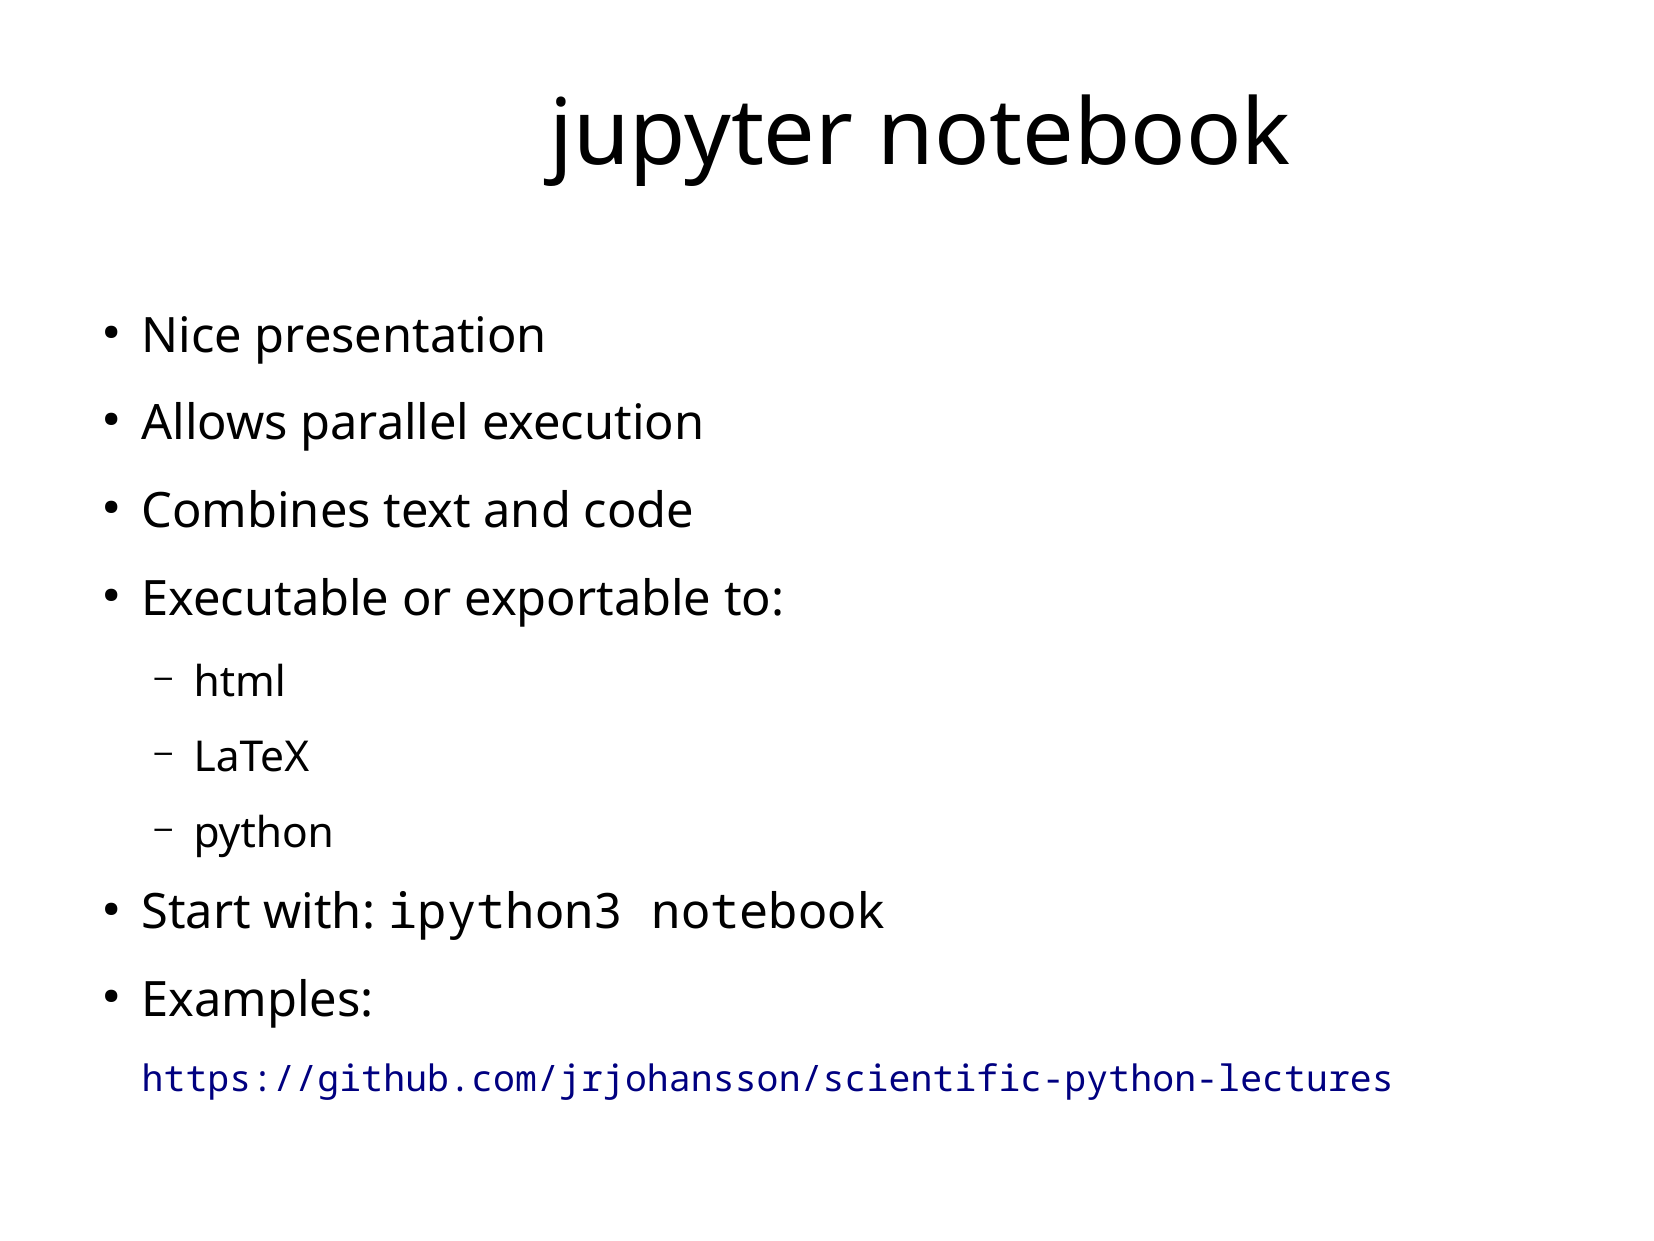

# jupyter notebook
Nice presentation
Allows parallel execution
Combines text and code
Executable or exportable to:
html
LaTeX
python
Start with: ipython3 notebook
Examples:
https://github.com/jrjohansson/scientific-python-lectures